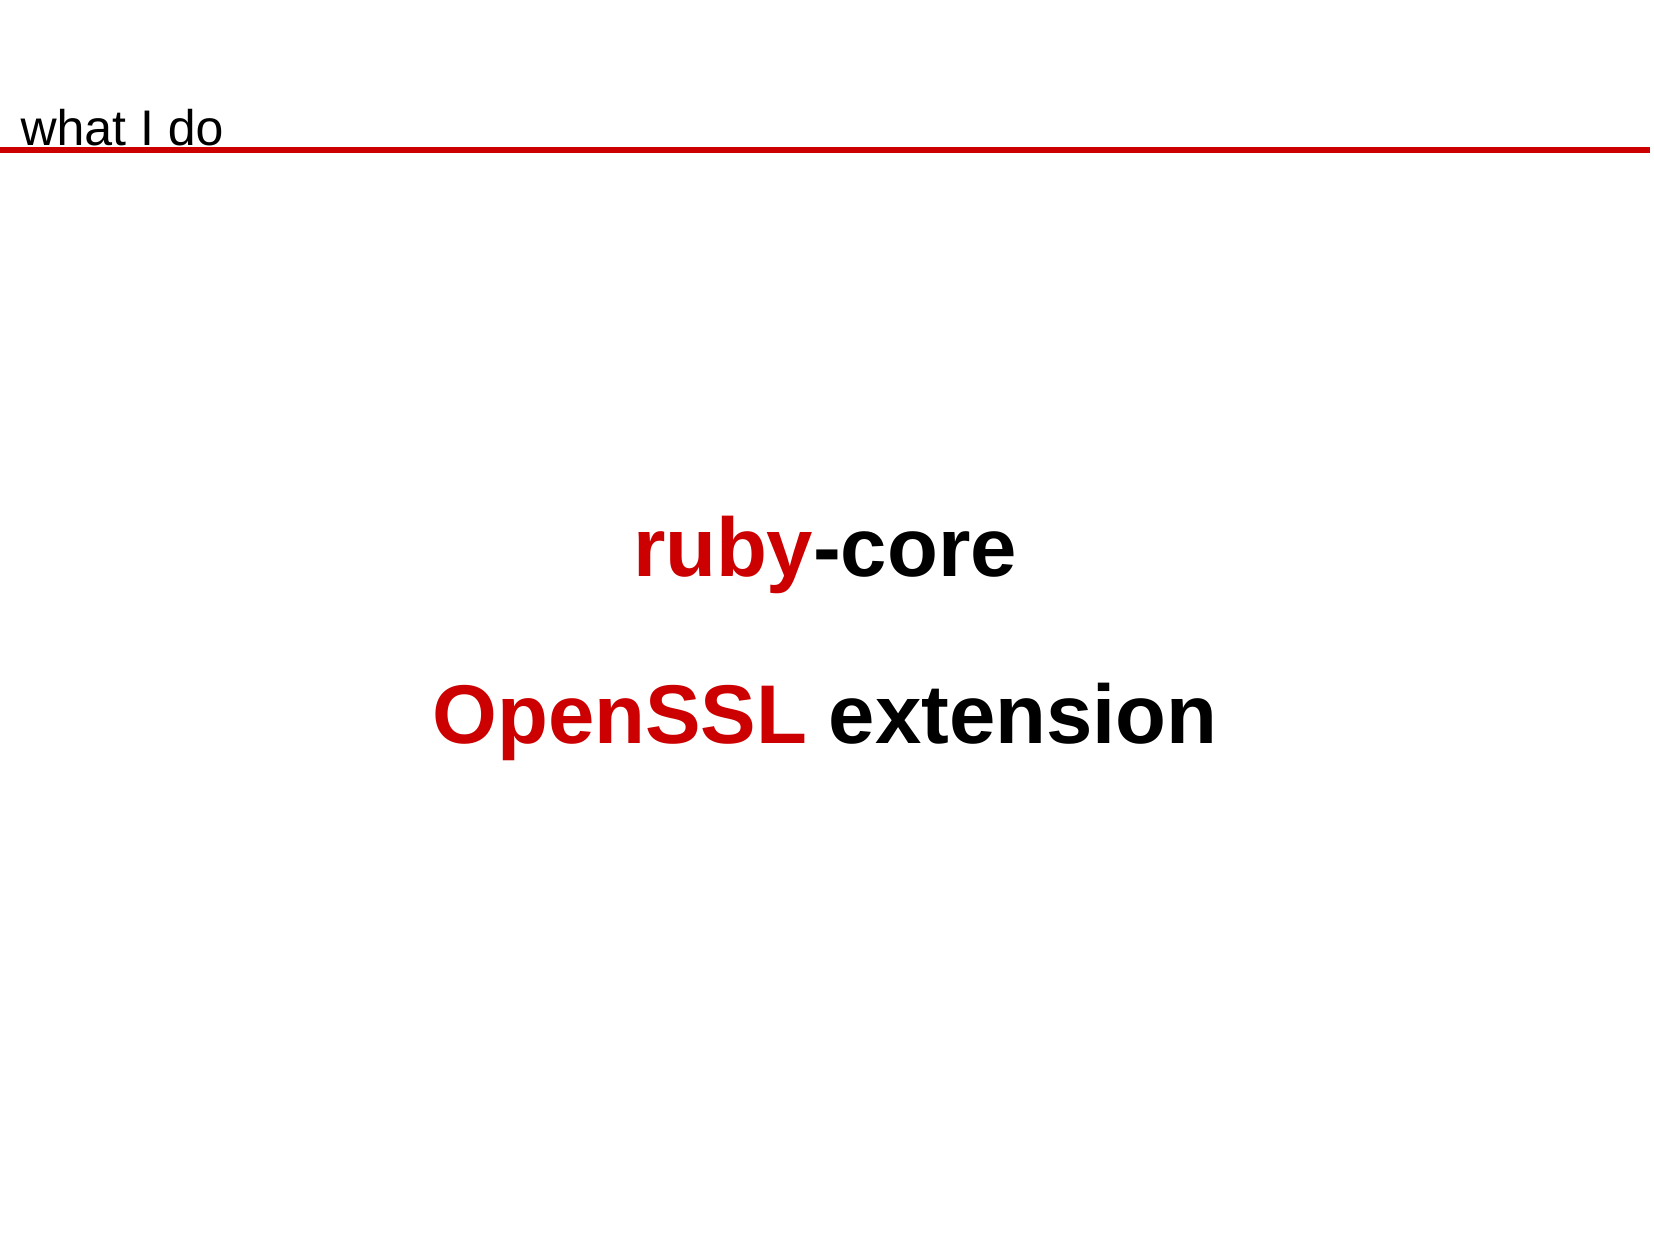

#
what I do
ruby-core
OpenSSL extension